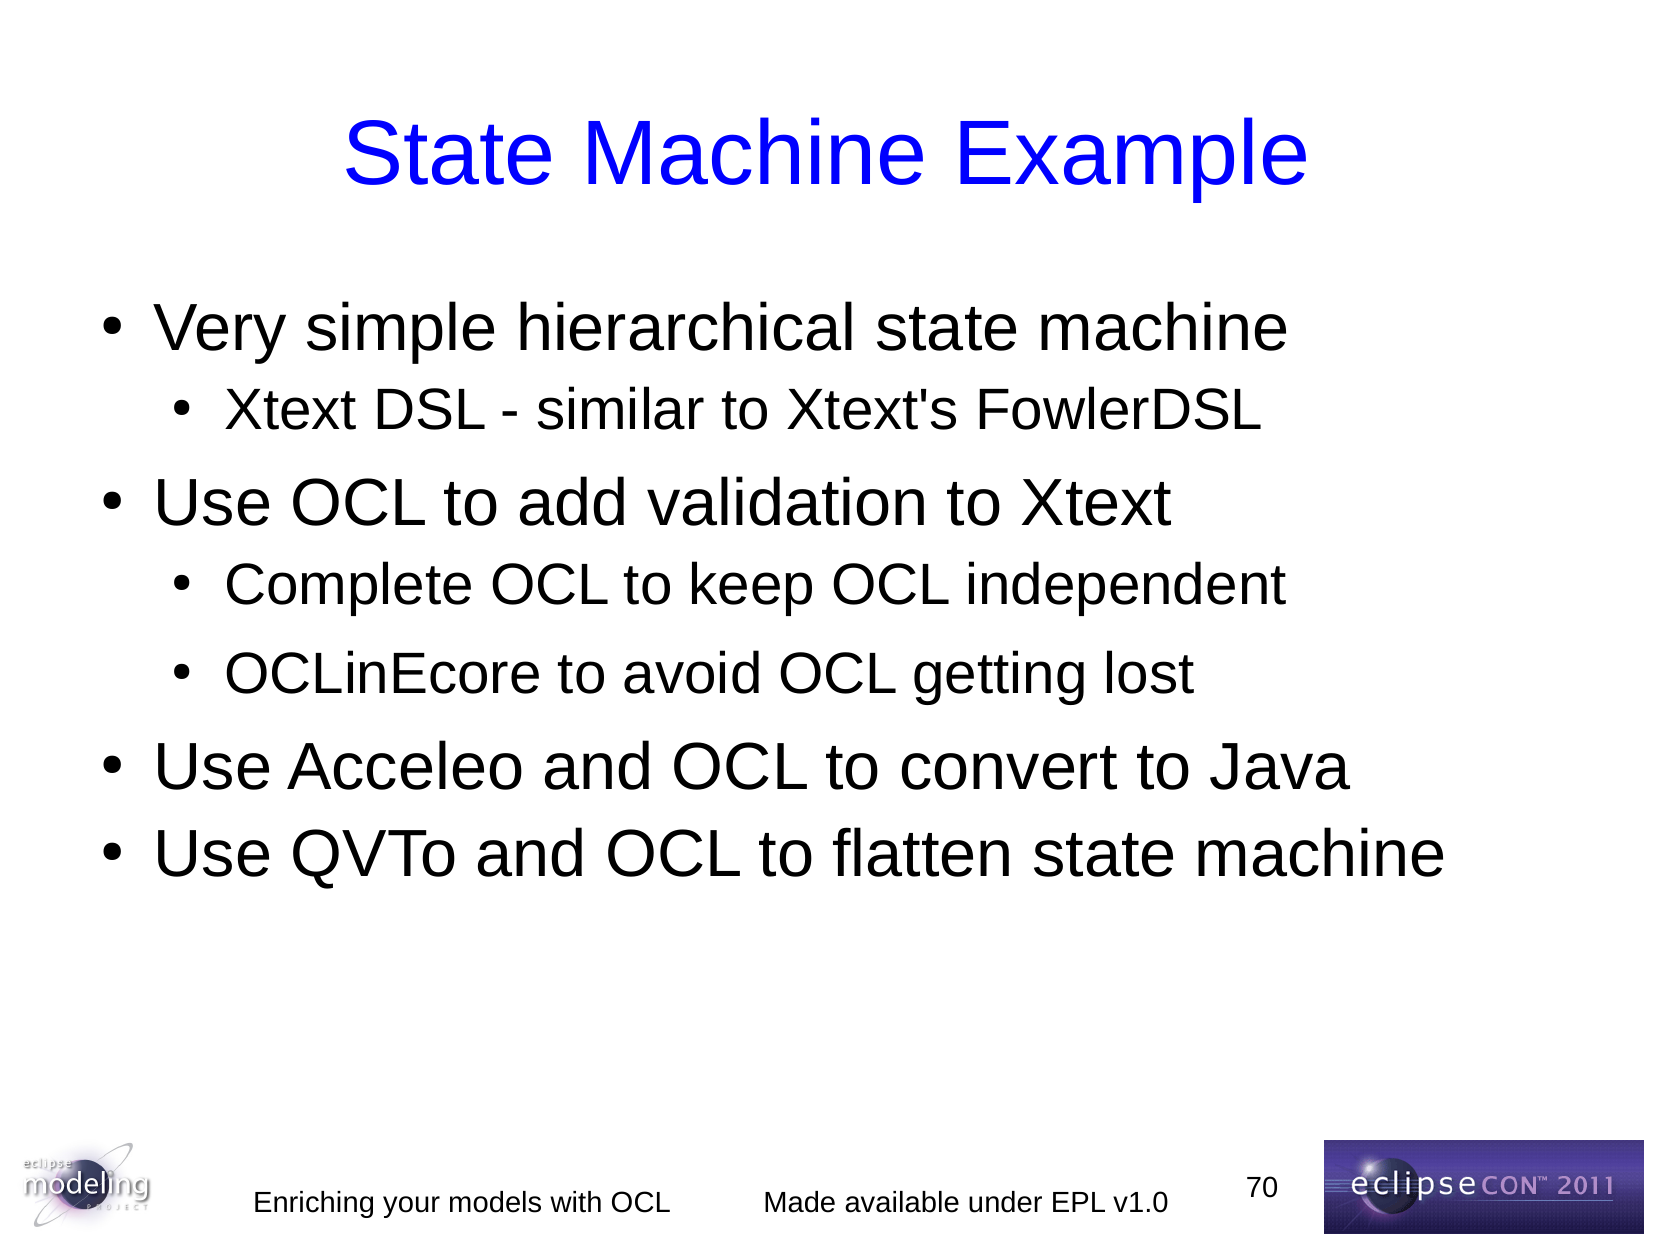

# State Machine Example
Very simple hierarchical state machine
Xtext DSL - similar to Xtext's FowlerDSL
Use OCL to add validation to Xtext
Complete OCL to keep OCL independent
OCLinEcore to avoid OCL getting lost
Use Acceleo and OCL to convert to Java
Use QVTo and OCL to flatten state machine
70
Enriching your models with OCL